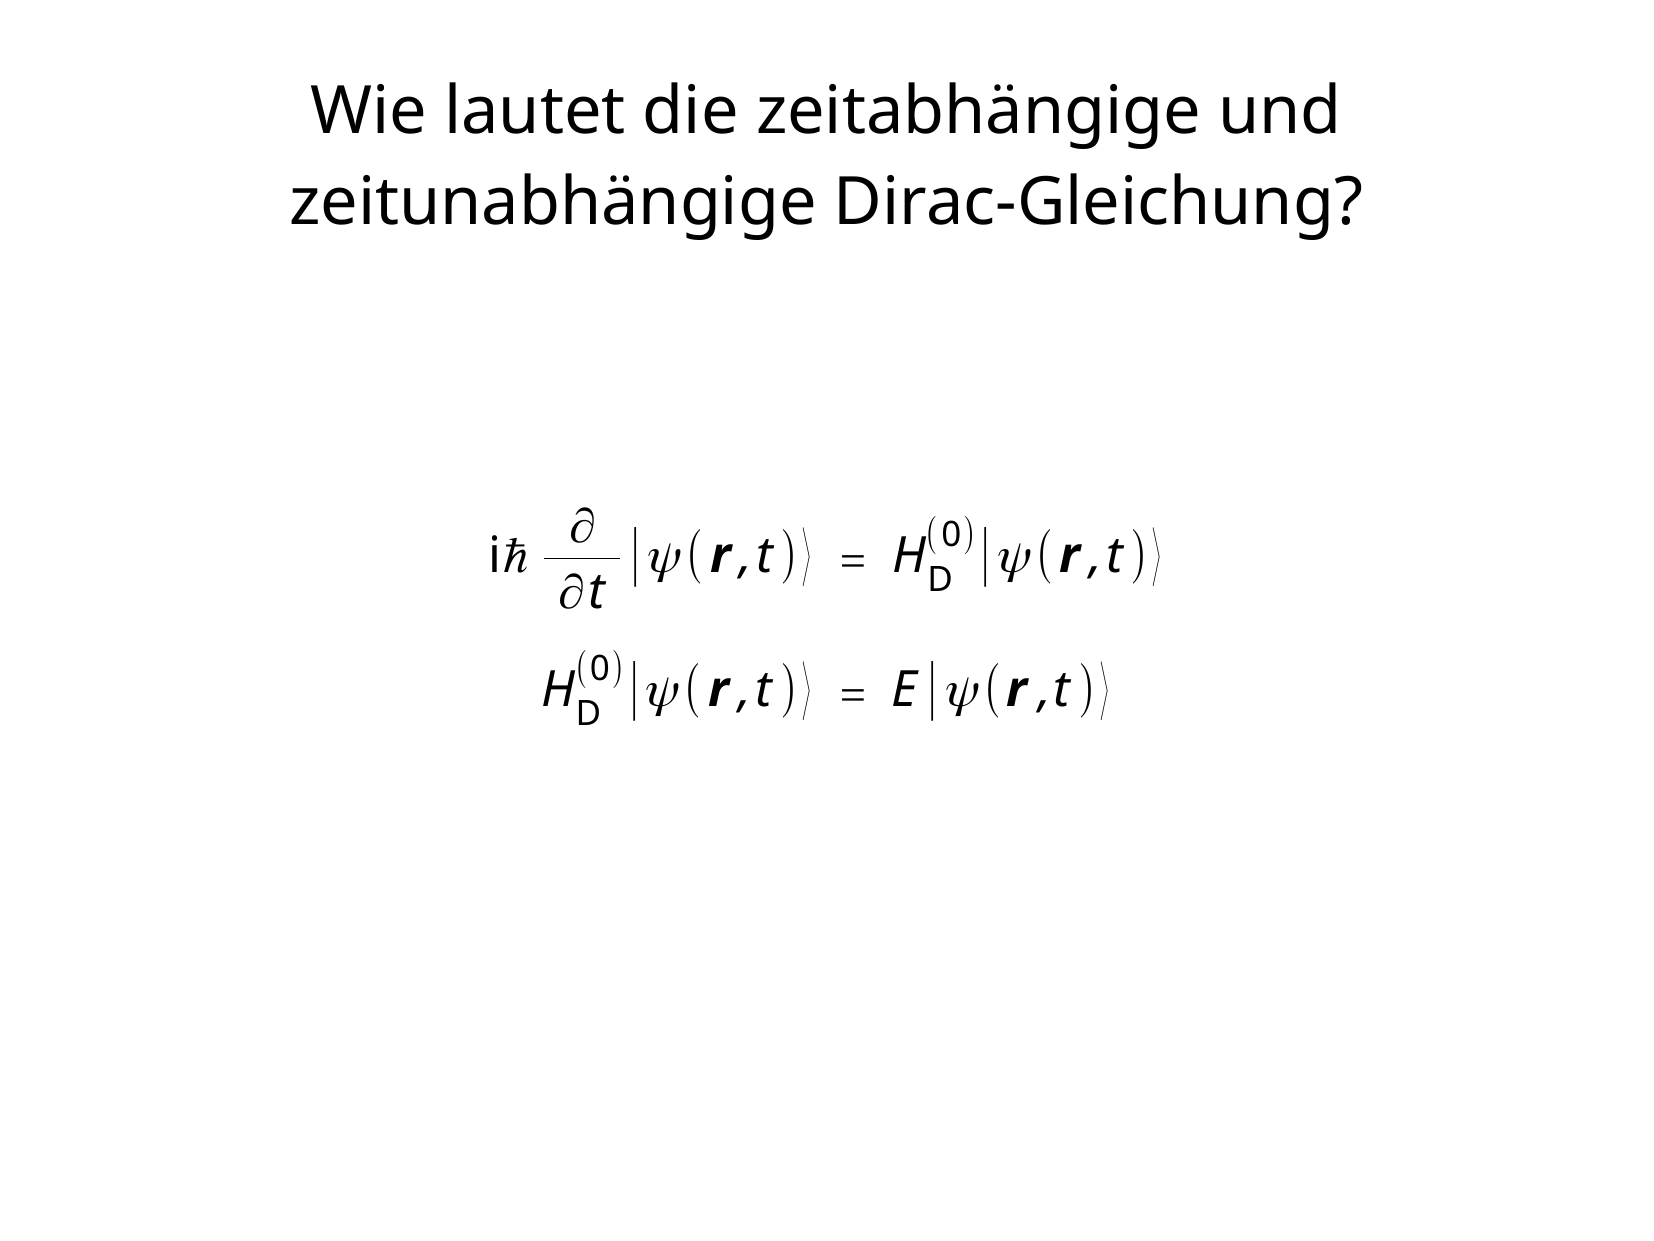

# Wie lautet die zeitabhängige und zeitunabhängige Dirac-Gleichung?